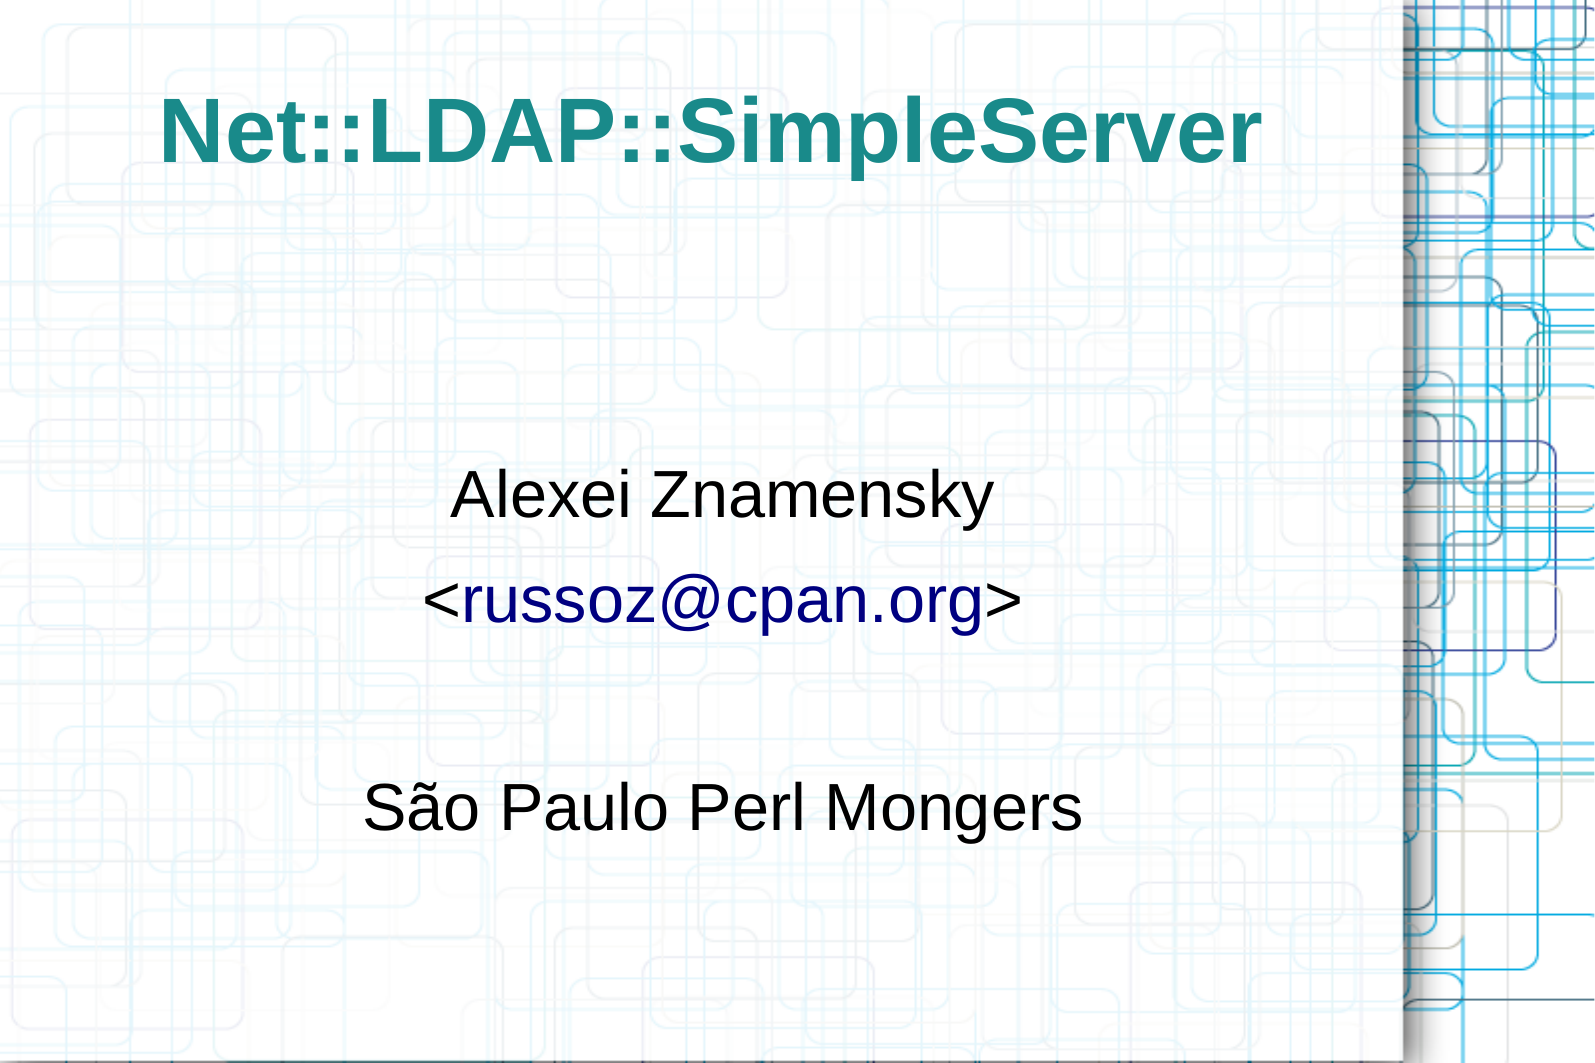

# Net::LDAP::SimpleServer
Alexei Znamensky
<russoz@cpan.org>
São Paulo Perl Mongers